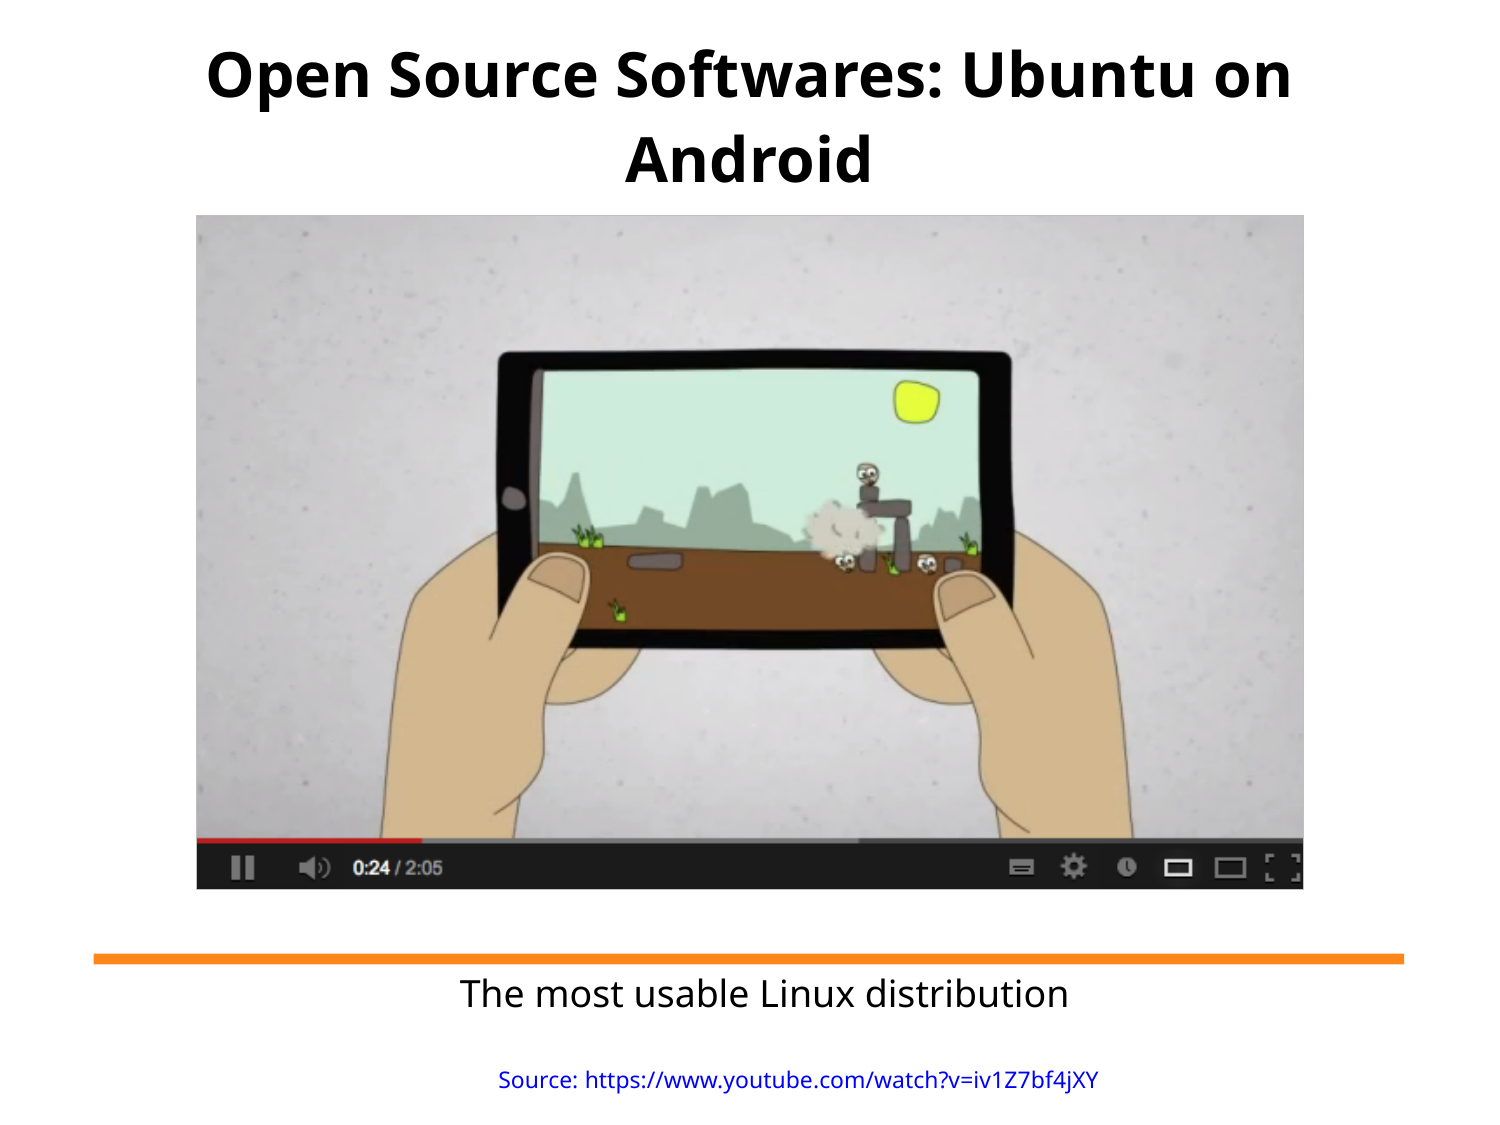

# Open Source Softwares: Ubuntu on Android
The most usable Linux distribution
Source: https://www.youtube.com/watch?v=iv1Z7bf4jXY